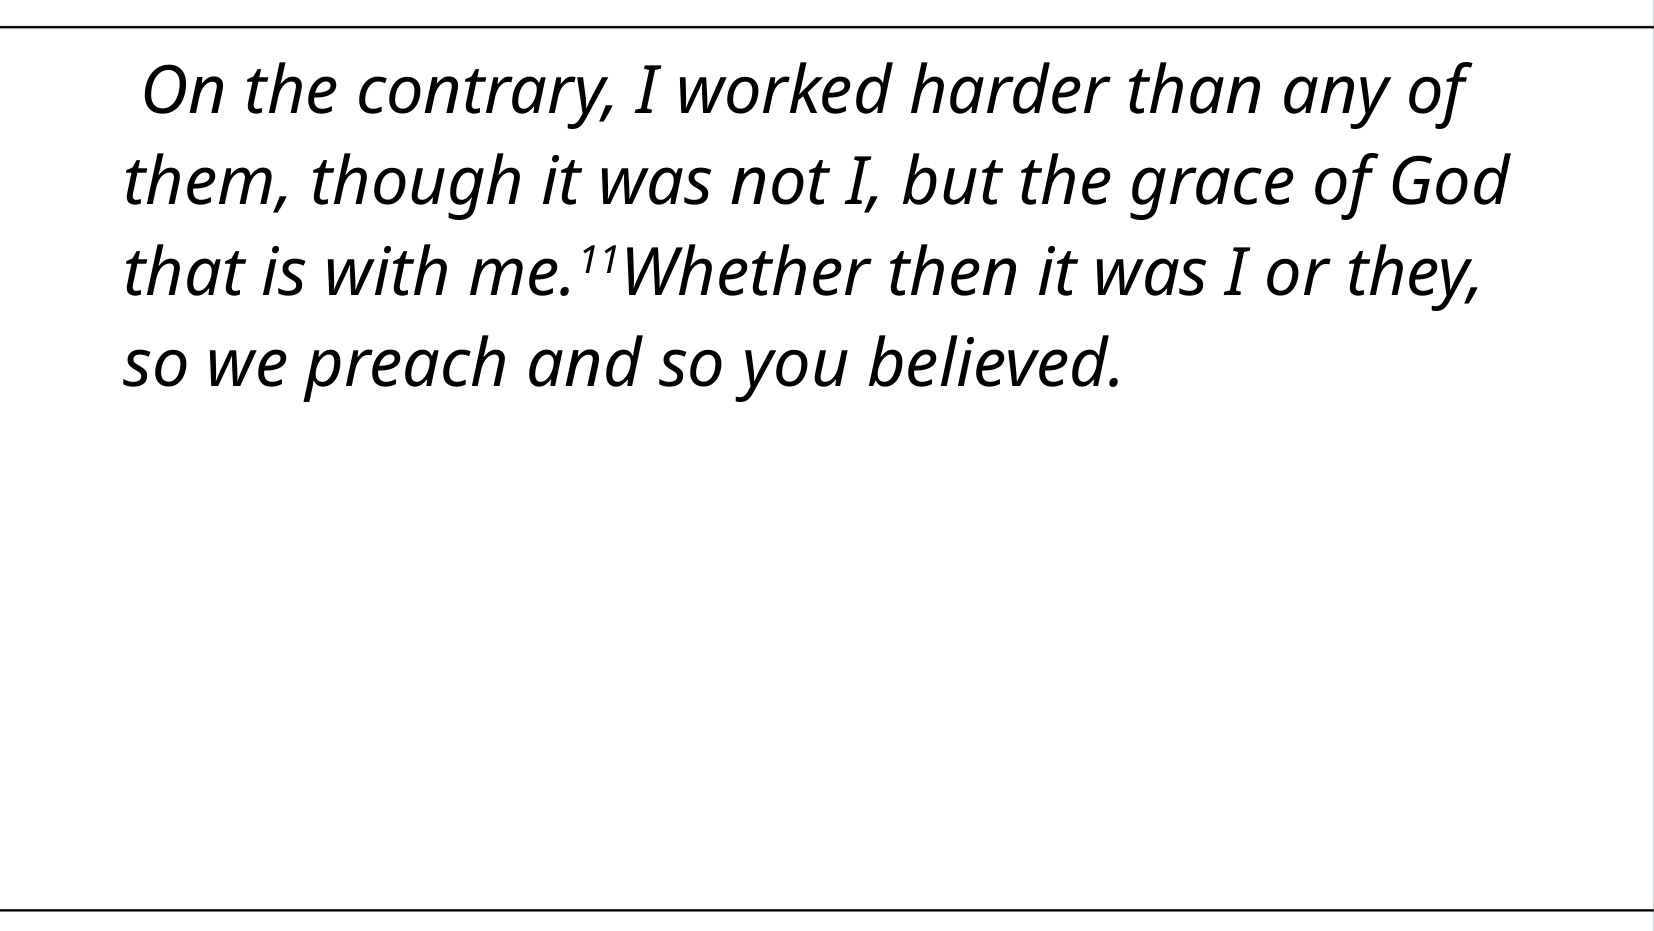

On the contrary, I worked harder than any of them, though it was not I, but the grace of God that is with me.11Whether then it was I or they, so we preach and so you believed.